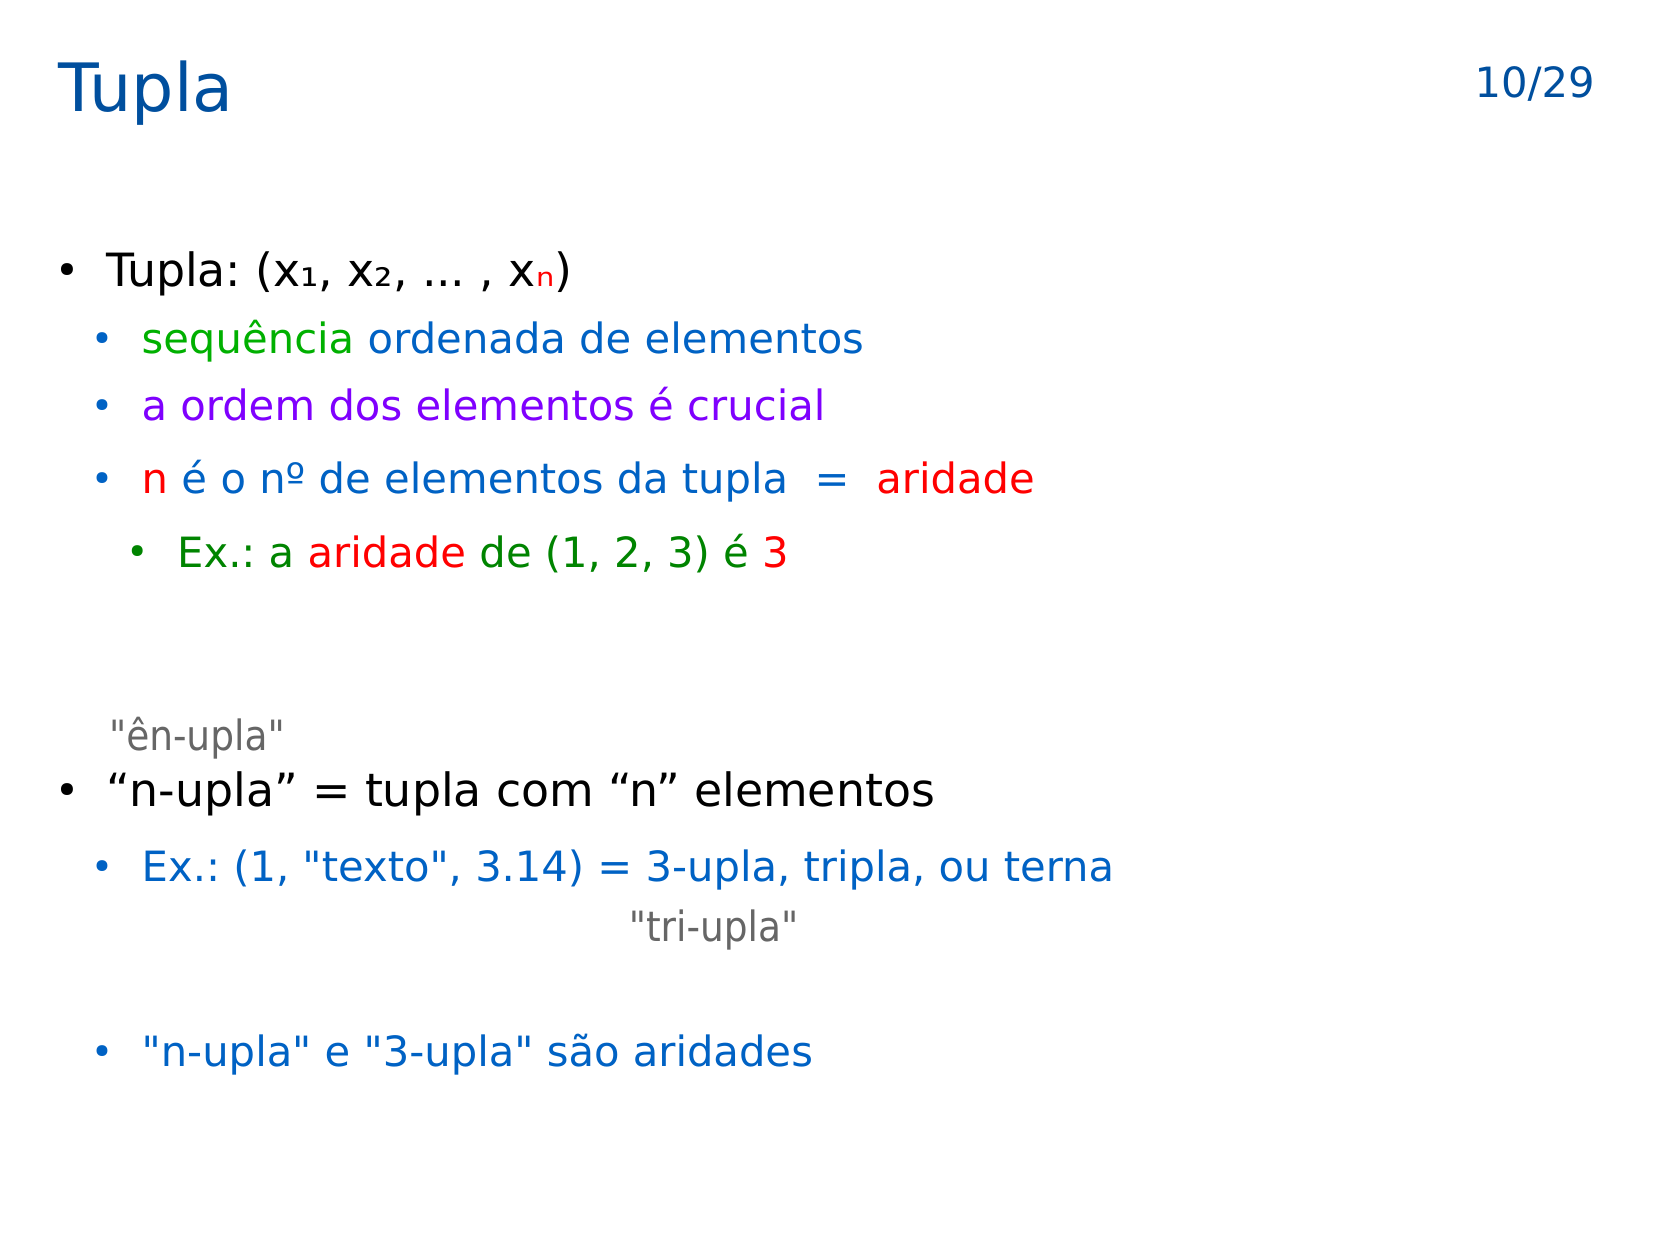

# Tupla
10
Tupla: (x₁, x₂, ... , xₙ)
sequência ordenada de elementos
a ordem dos elementos é crucial
n é o nº de elementos da tupla = aridade
Ex.: a aridade de (1, 2, 3) é 3
“n-upla” = tupla com “n” elementos
Ex.: (1, "texto", 3.14) = 3-upla, tripla, ou terna
"n-upla" e "3-upla" são aridades
"ên-upla"
"tri-upla"